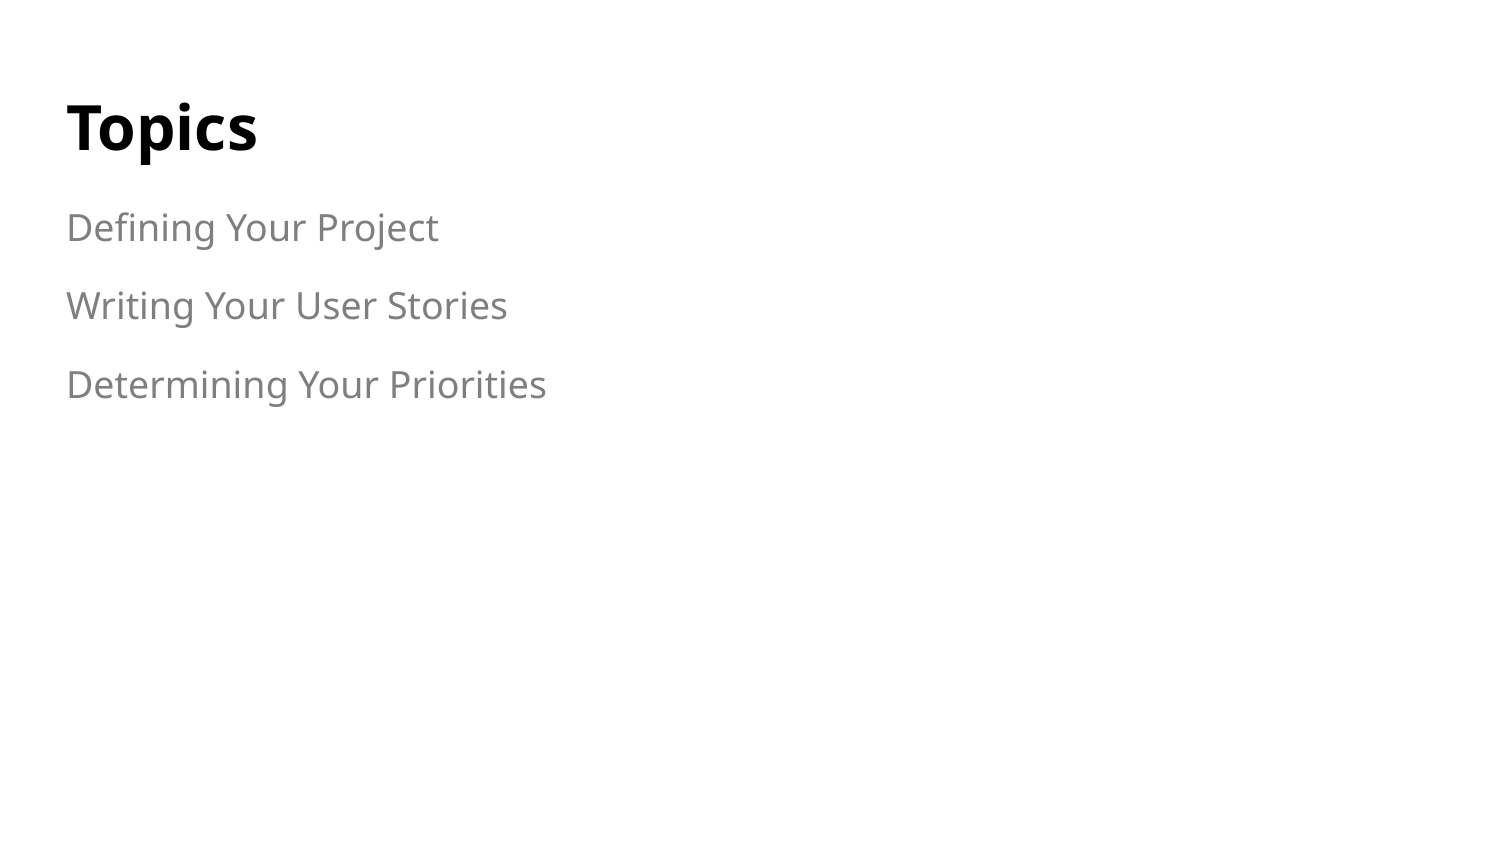

# Topics
Defining Your Project
Writing Your User Stories
Determining Your Priorities